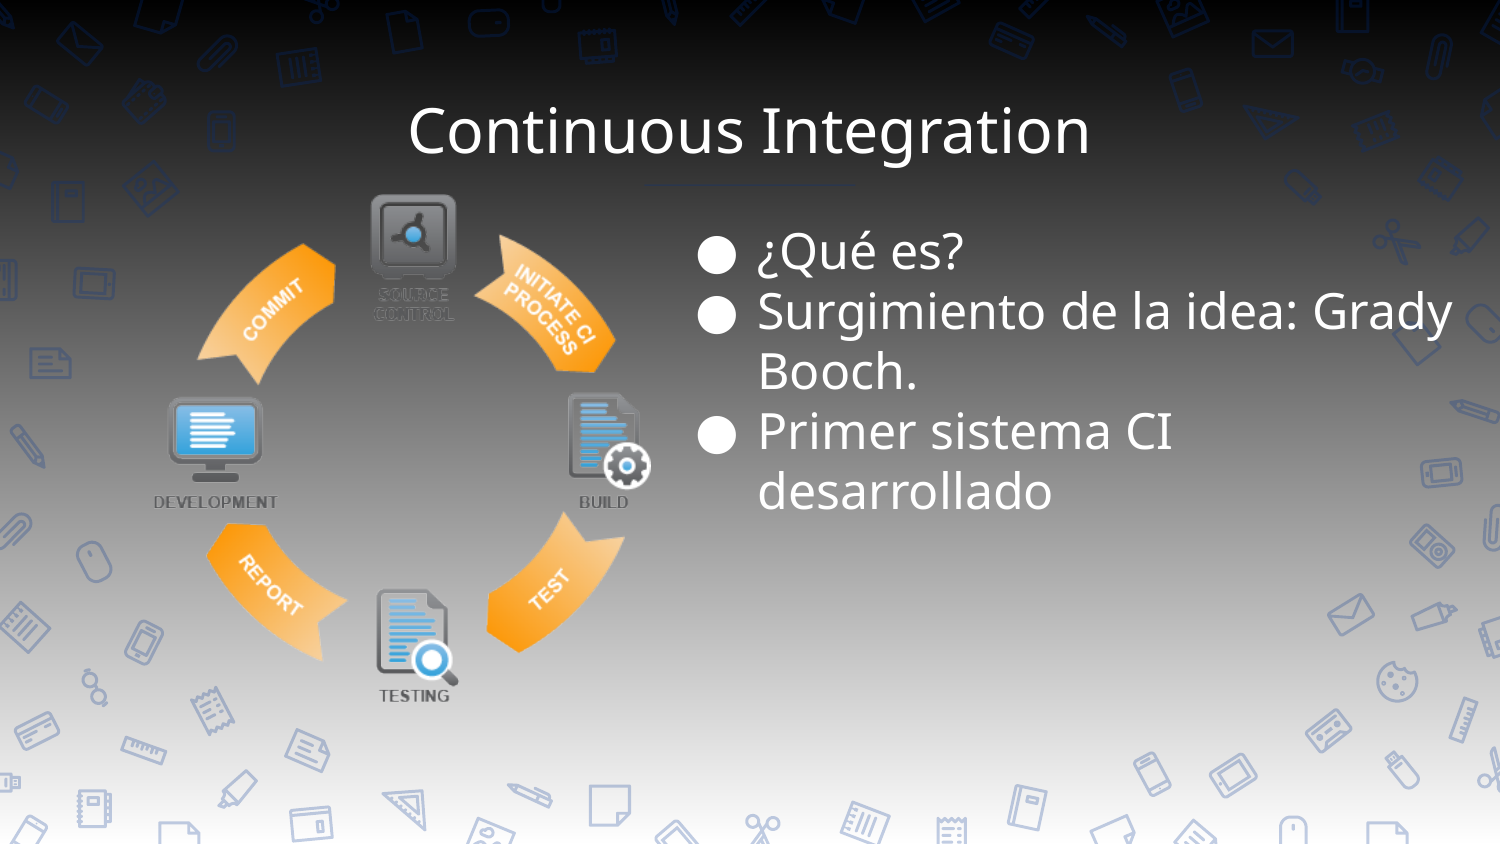

# Continuous Integration
¿Qué es?
Surgimiento de la idea: Grady Booch.
Primer sistema CI desarrollado